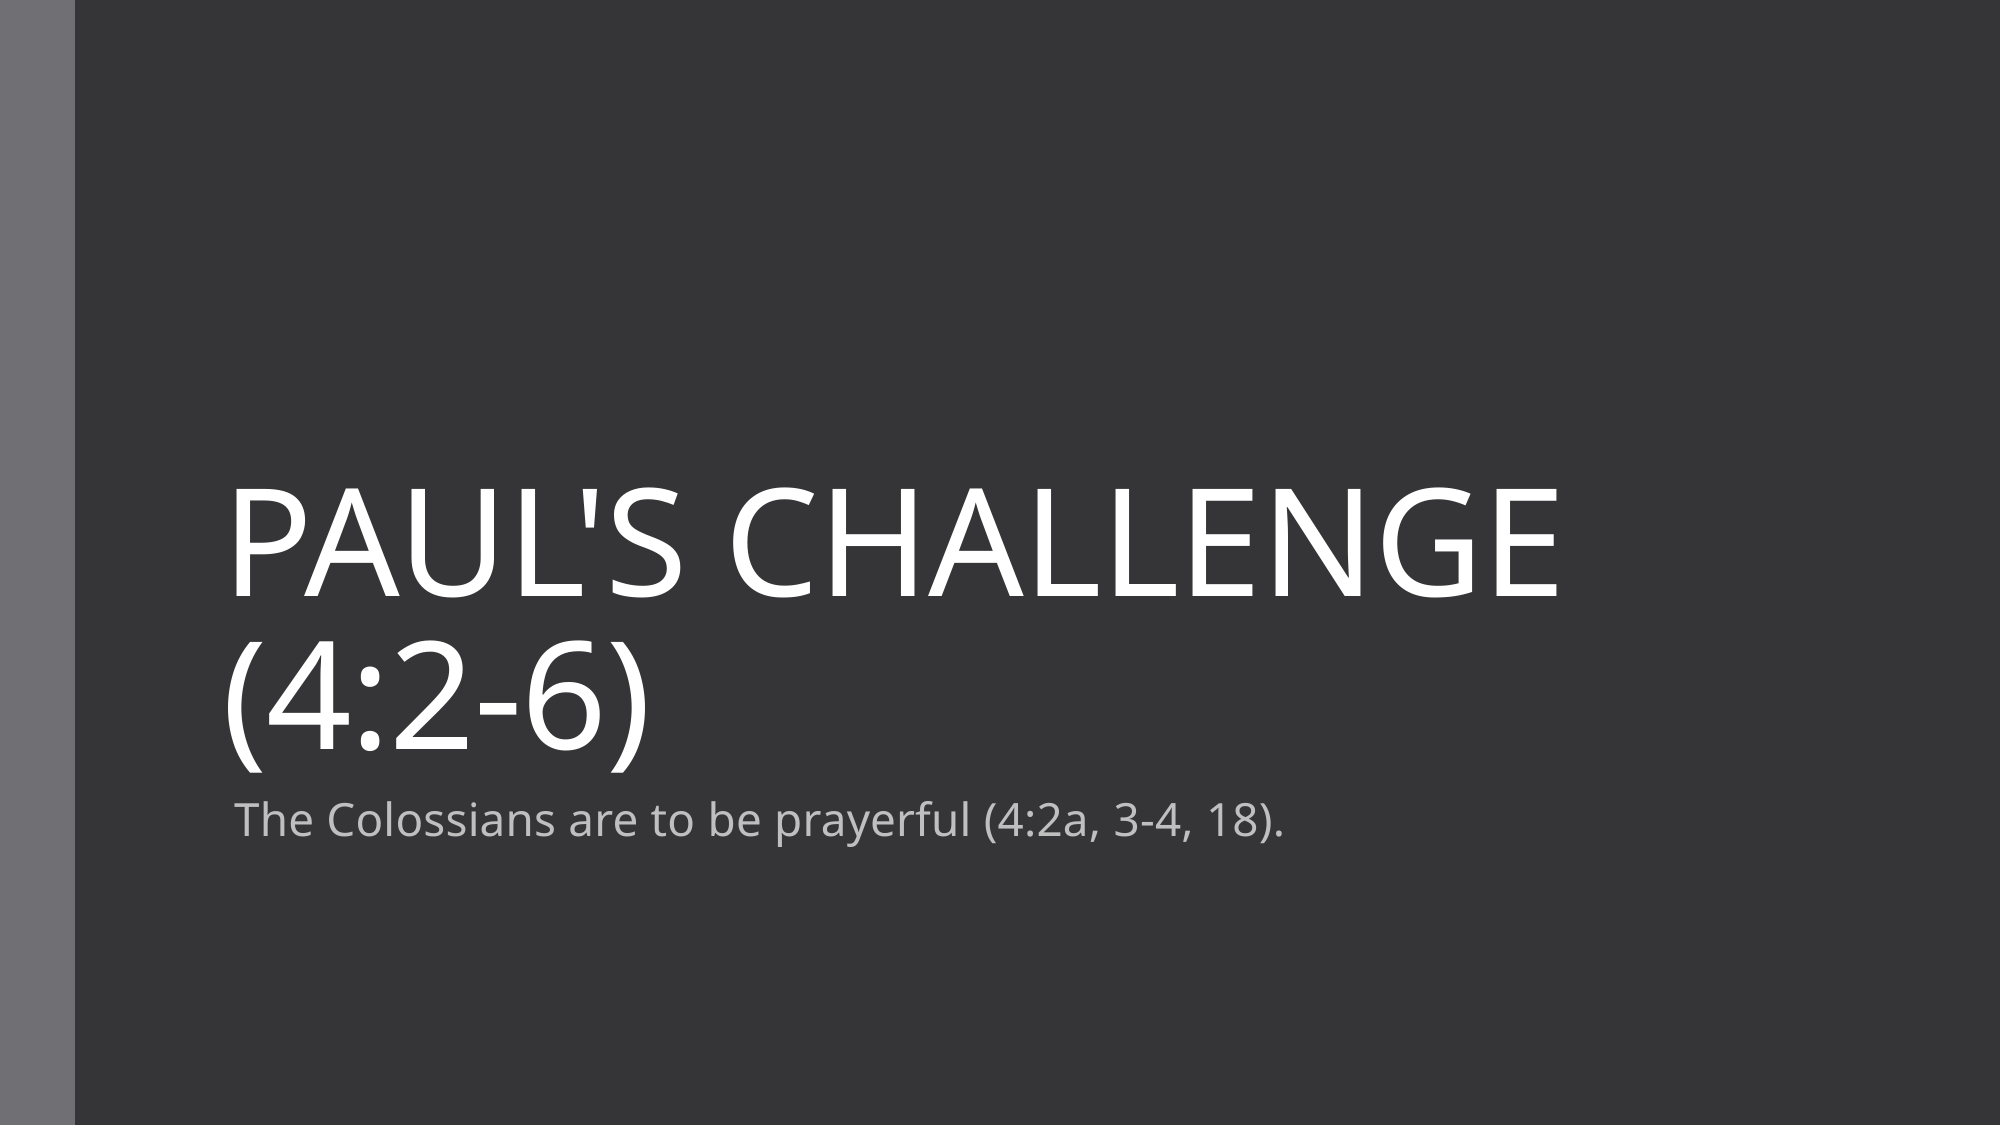

# PAUL'S CHALLENGE (4:2-6)
 The Colossians are to be prayerful (4:2a, 3-4, 18).